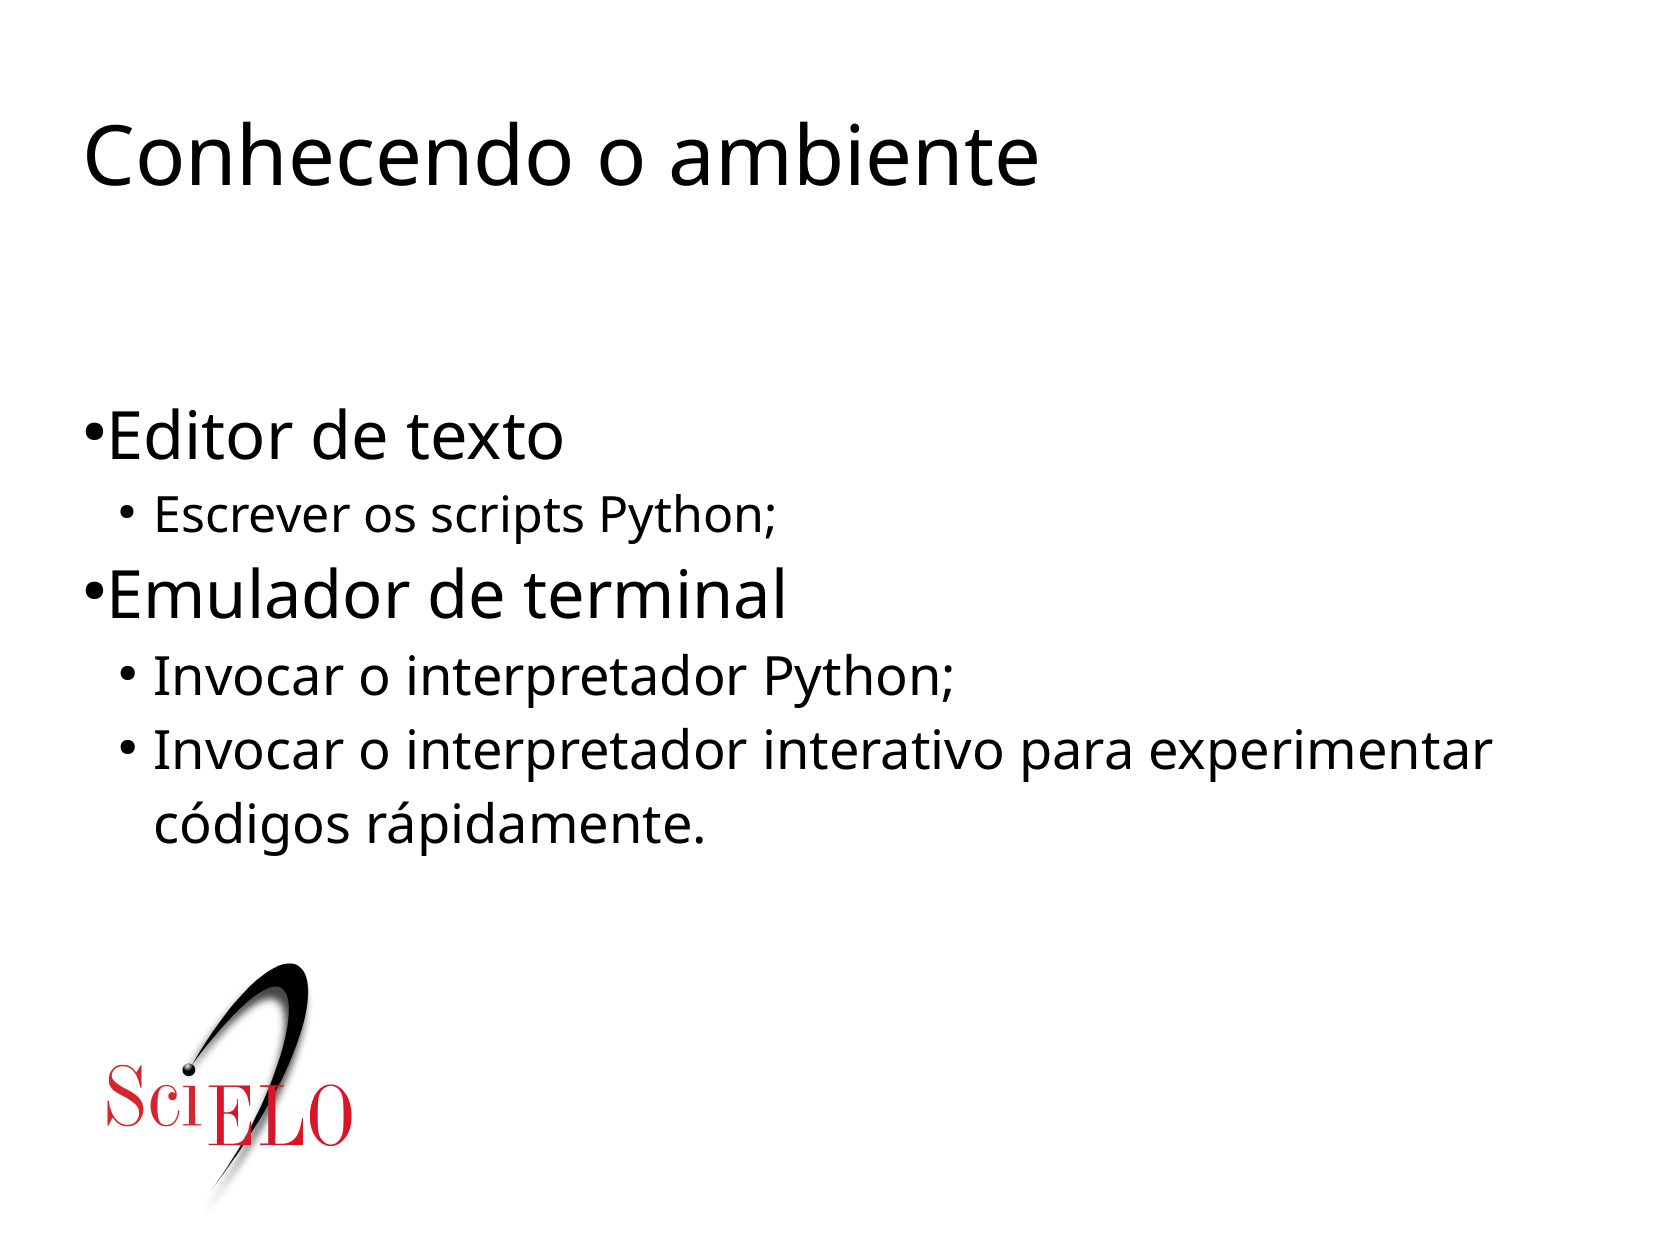

# Conhecendo o ambiente
Editor de texto
Escrever os scripts Python;
Emulador de terminal
Invocar o interpretador Python;
Invocar o interpretador interativo para experimentar códigos rápidamente.